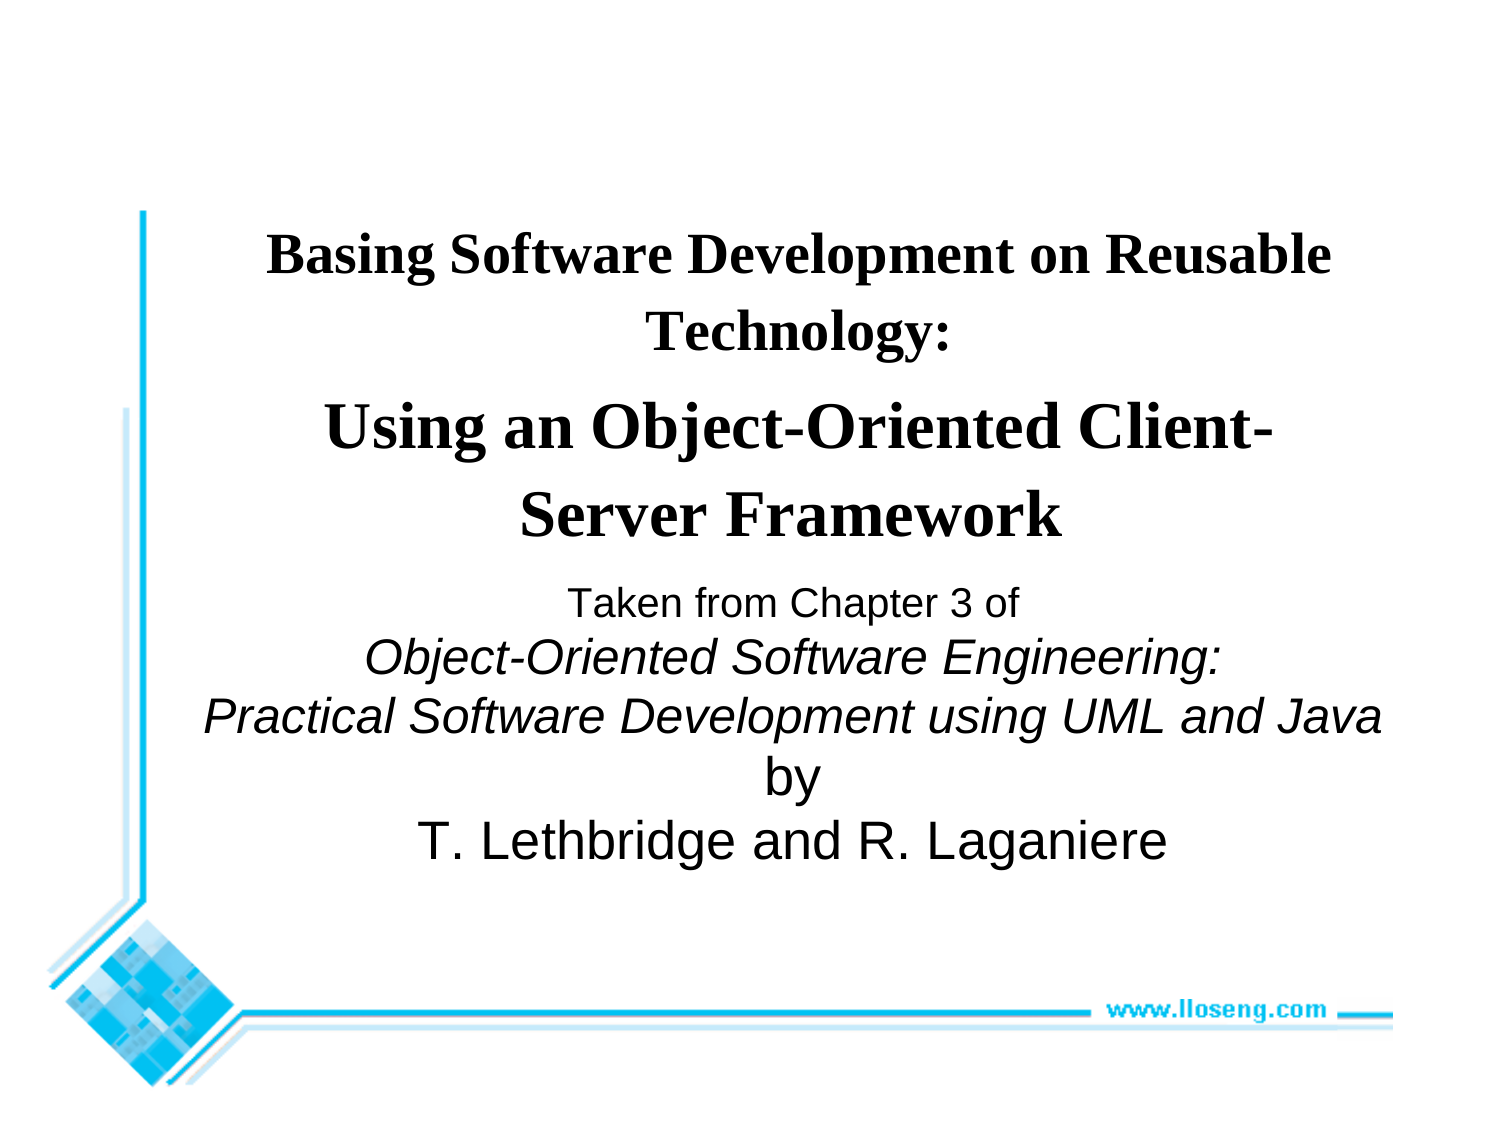

# Basing Software Development on Reusable Technology:
Using an Object-Oriented Client-Server Framework
Taken from Chapter 3 of
Object-Oriented Software Engineering:
Practical Software Development using UML and Java
by
T. Lethbridge and R. Laganiere